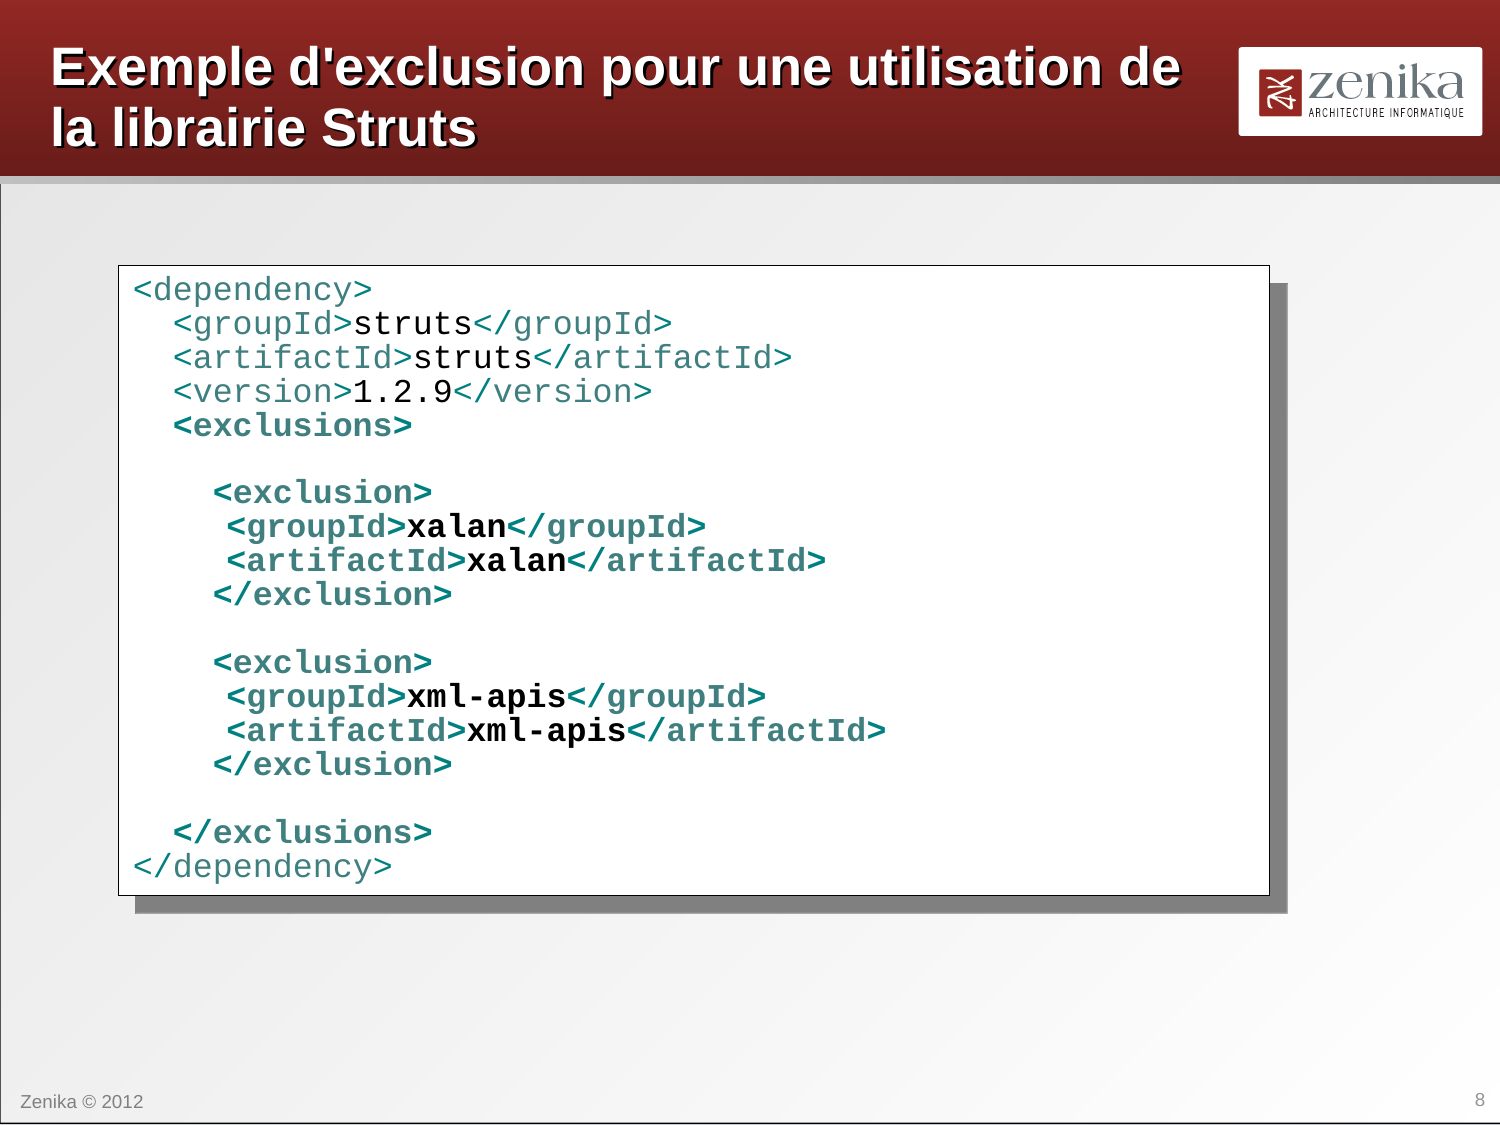

# Exemple d'exclusion pour une utilisation de la librairie Struts
<dependency>
 <groupId>struts</groupId>
 <artifactId>struts</artifactId>
 <version>1.2.9</version>
 <exclusions>
 <exclusion>
	 <groupId>xalan</groupId>
	 <artifactId>xalan</artifactId>
 </exclusion>
 <exclusion>
	 <groupId>xml-apis</groupId>
	 <artifactId>xml-apis</artifactId>
 </exclusion>
 </exclusions>
</dependency>